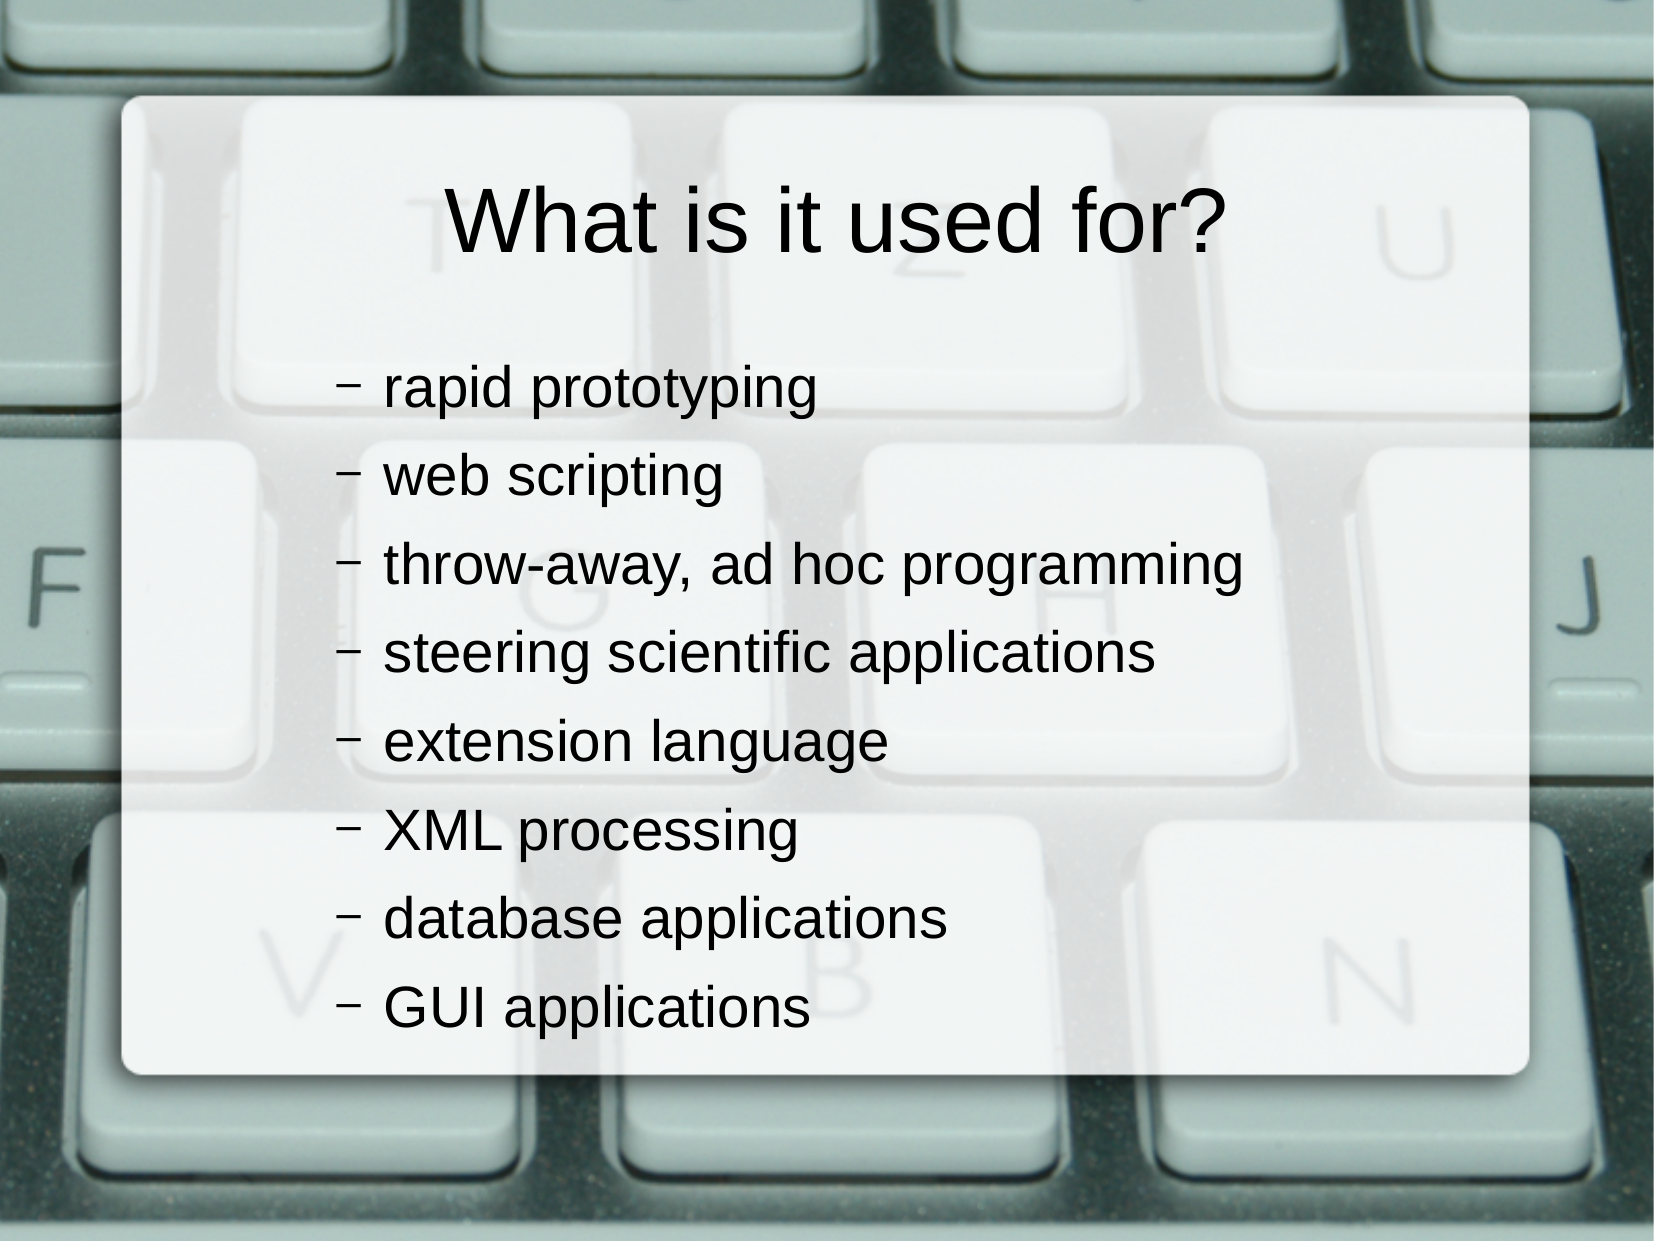

# What is it used for?
rapid prototyping
web scripting
throw-away, ad hoc programming
steering scientific applications
extension language
XML processing
database applications
GUI applications